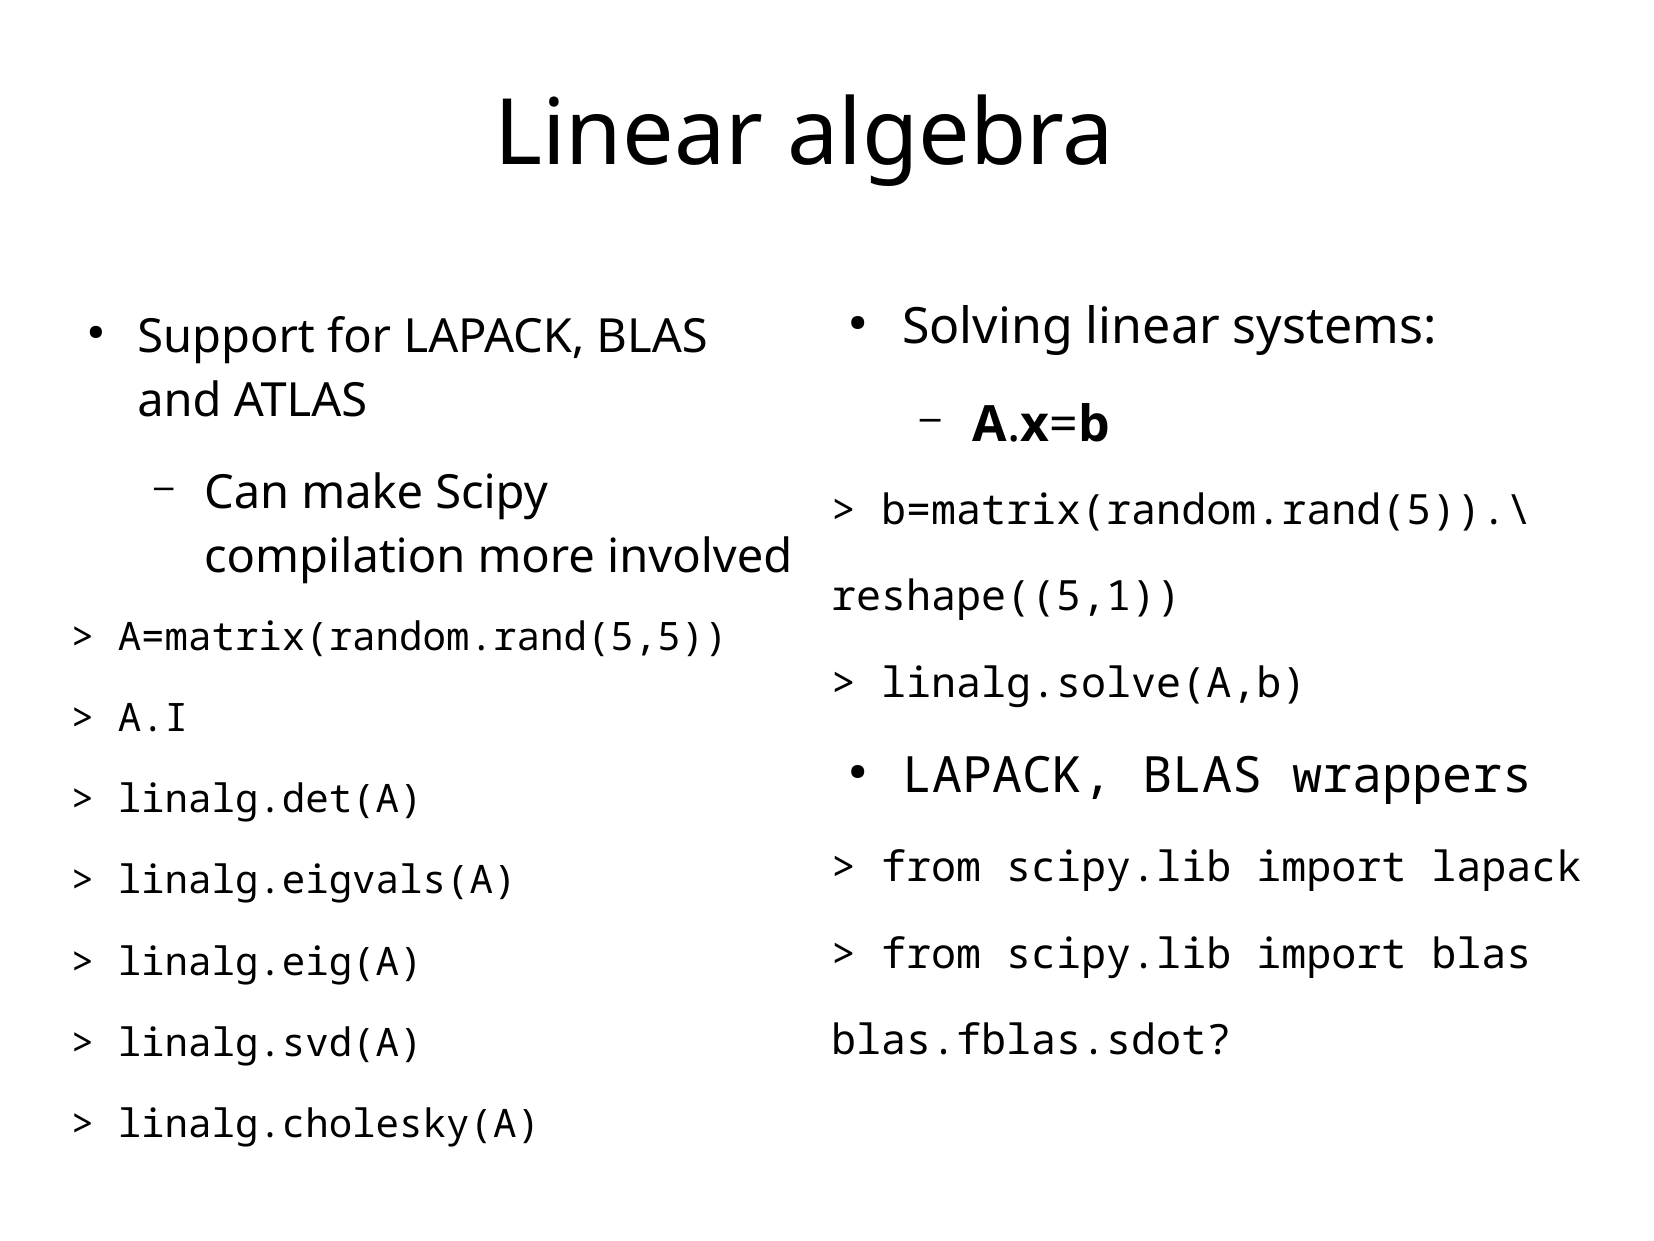

# Linear algebra
Solving linear systems:
A.x=b
> b=matrix(random.rand(5)).\
reshape((5,1))
> linalg.solve(A,b)
LAPACK, BLAS wrappers
> from scipy.lib import lapack
> from scipy.lib import blas
blas.fblas.sdot?
Support for LAPACK, BLAS and ATLAS
Can make Scipy compilation more involved
> A=matrix(random.rand(5,5))
> A.I
> linalg.det(A)
> linalg.eigvals(A)
> linalg.eig(A)
> linalg.svd(A)
> linalg.cholesky(A)